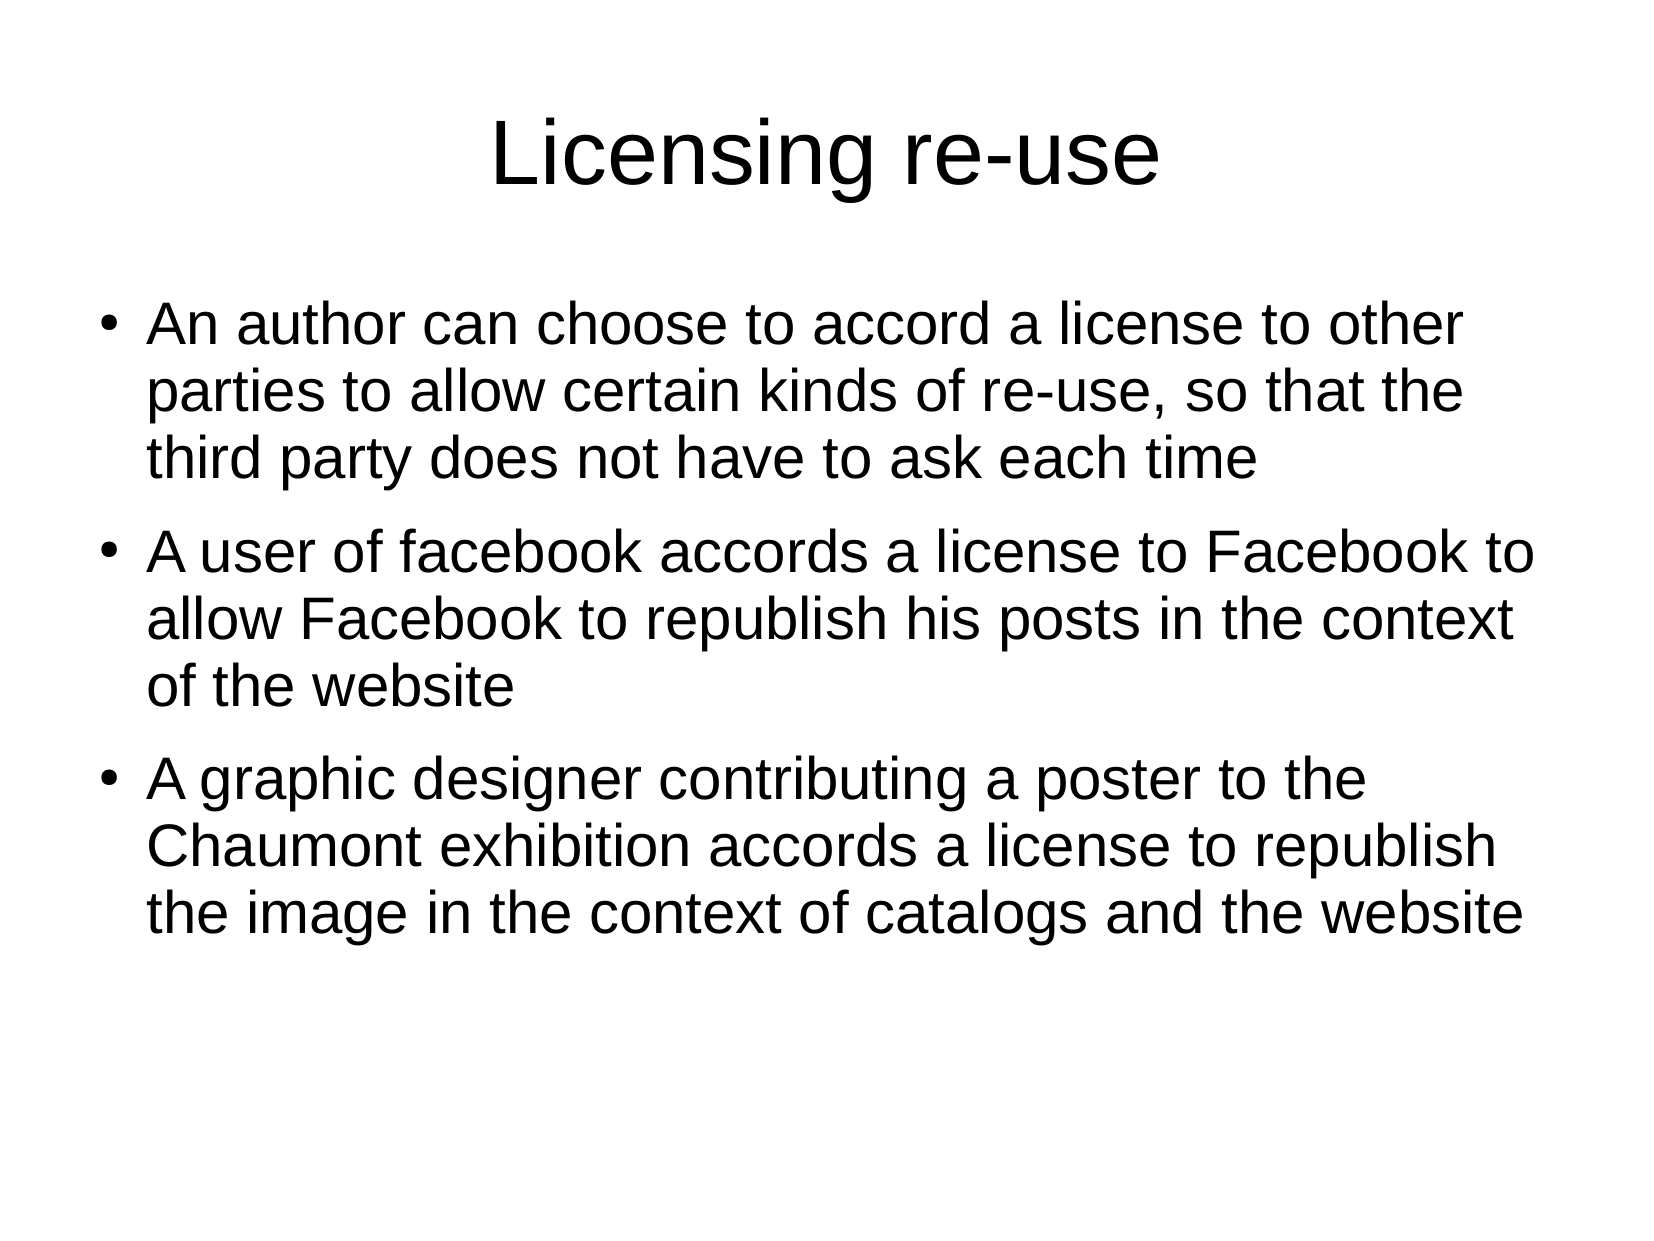

# Licensing re-use
An author can choose to accord a license to other parties to allow certain kinds of re-use, so that the third party does not have to ask each time
A user of facebook accords a license to Facebook to allow Facebook to republish his posts in the context of the website
A graphic designer contributing a poster to the Chaumont exhibition accords a license to republish the image in the context of catalogs and the website